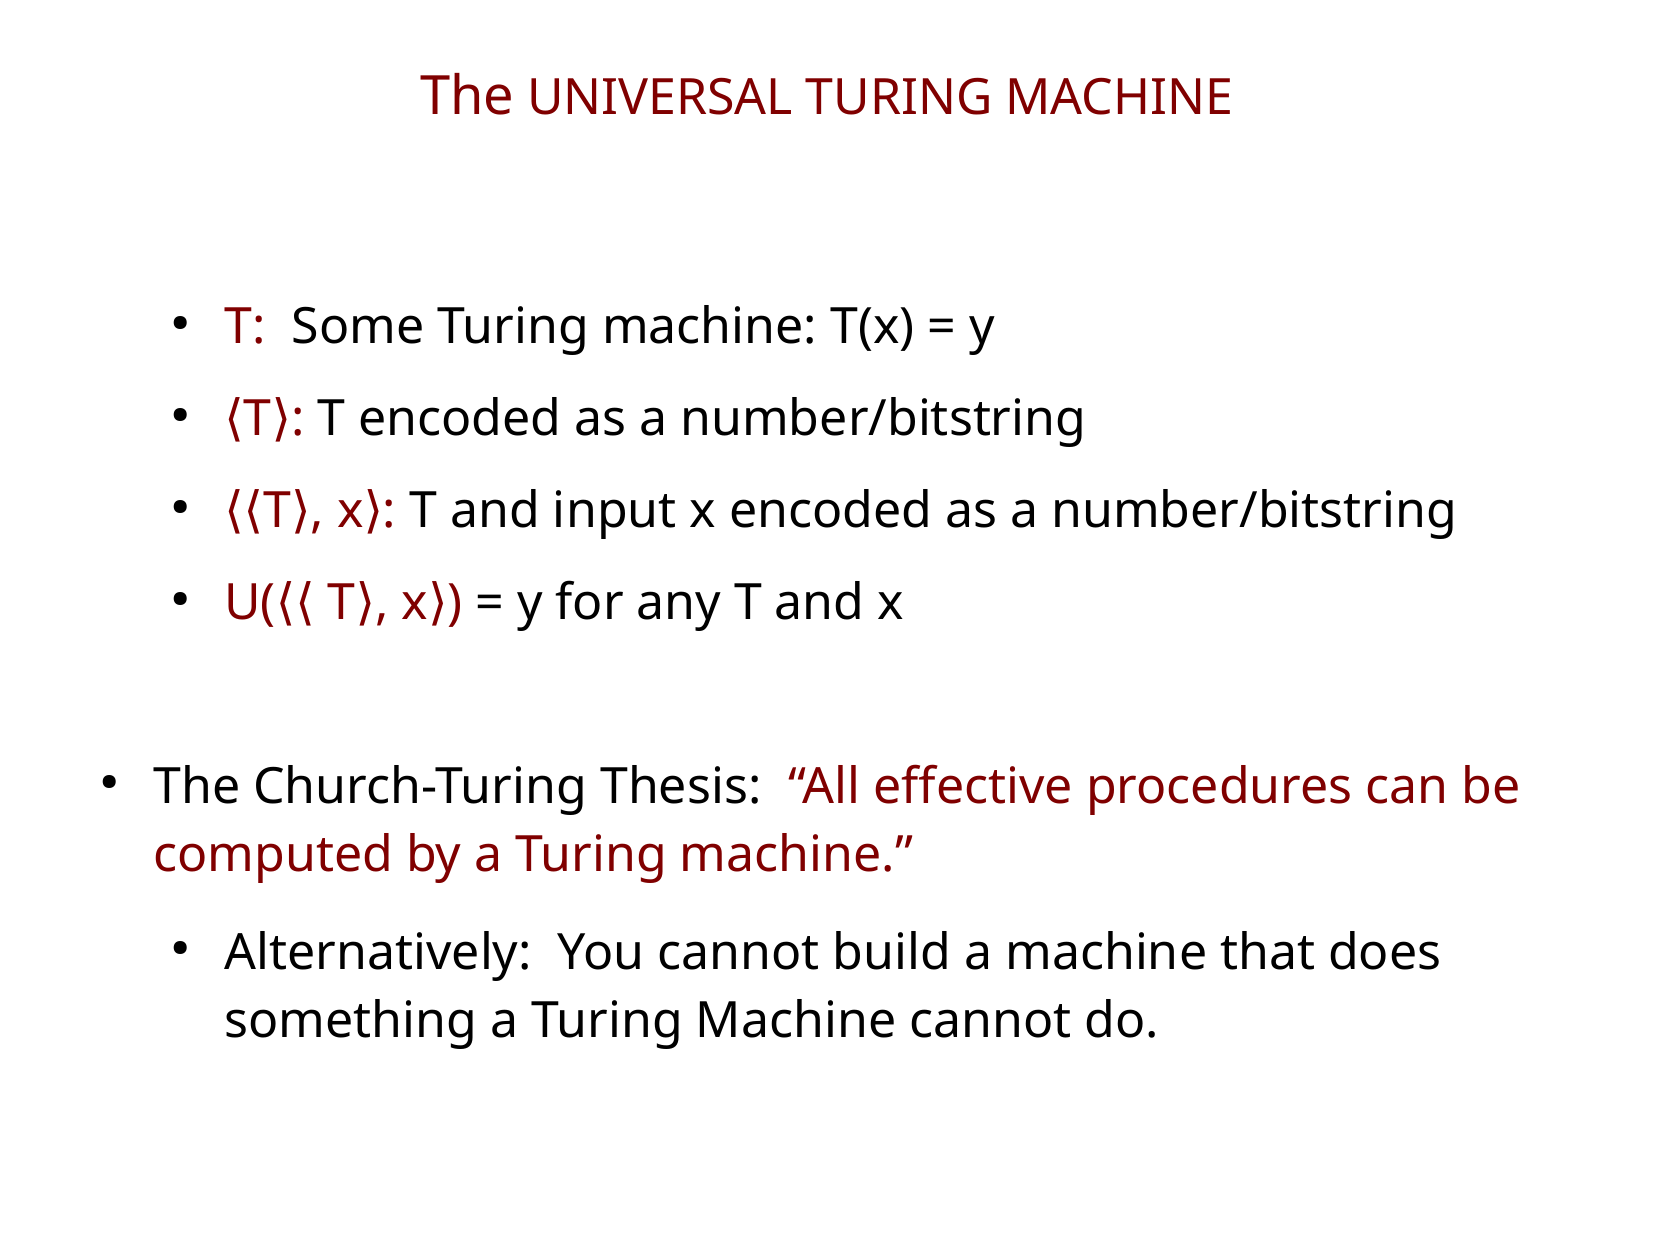

# The UNIVERSAL TURING MACHINE
T: Some Turing machine: T(x) = y
⟨T⟩: T encoded as a number/bitstring
⟨⟨T⟩, x⟩: T and input x encoded as a number/bitstring
U(⟨⟨ T⟩, x⟩) = y for any T and x
The Church-Turing Thesis: “All effective procedures can be computed by a Turing machine.”
Alternatively: You cannot build a machine that does something a Turing Machine cannot do.